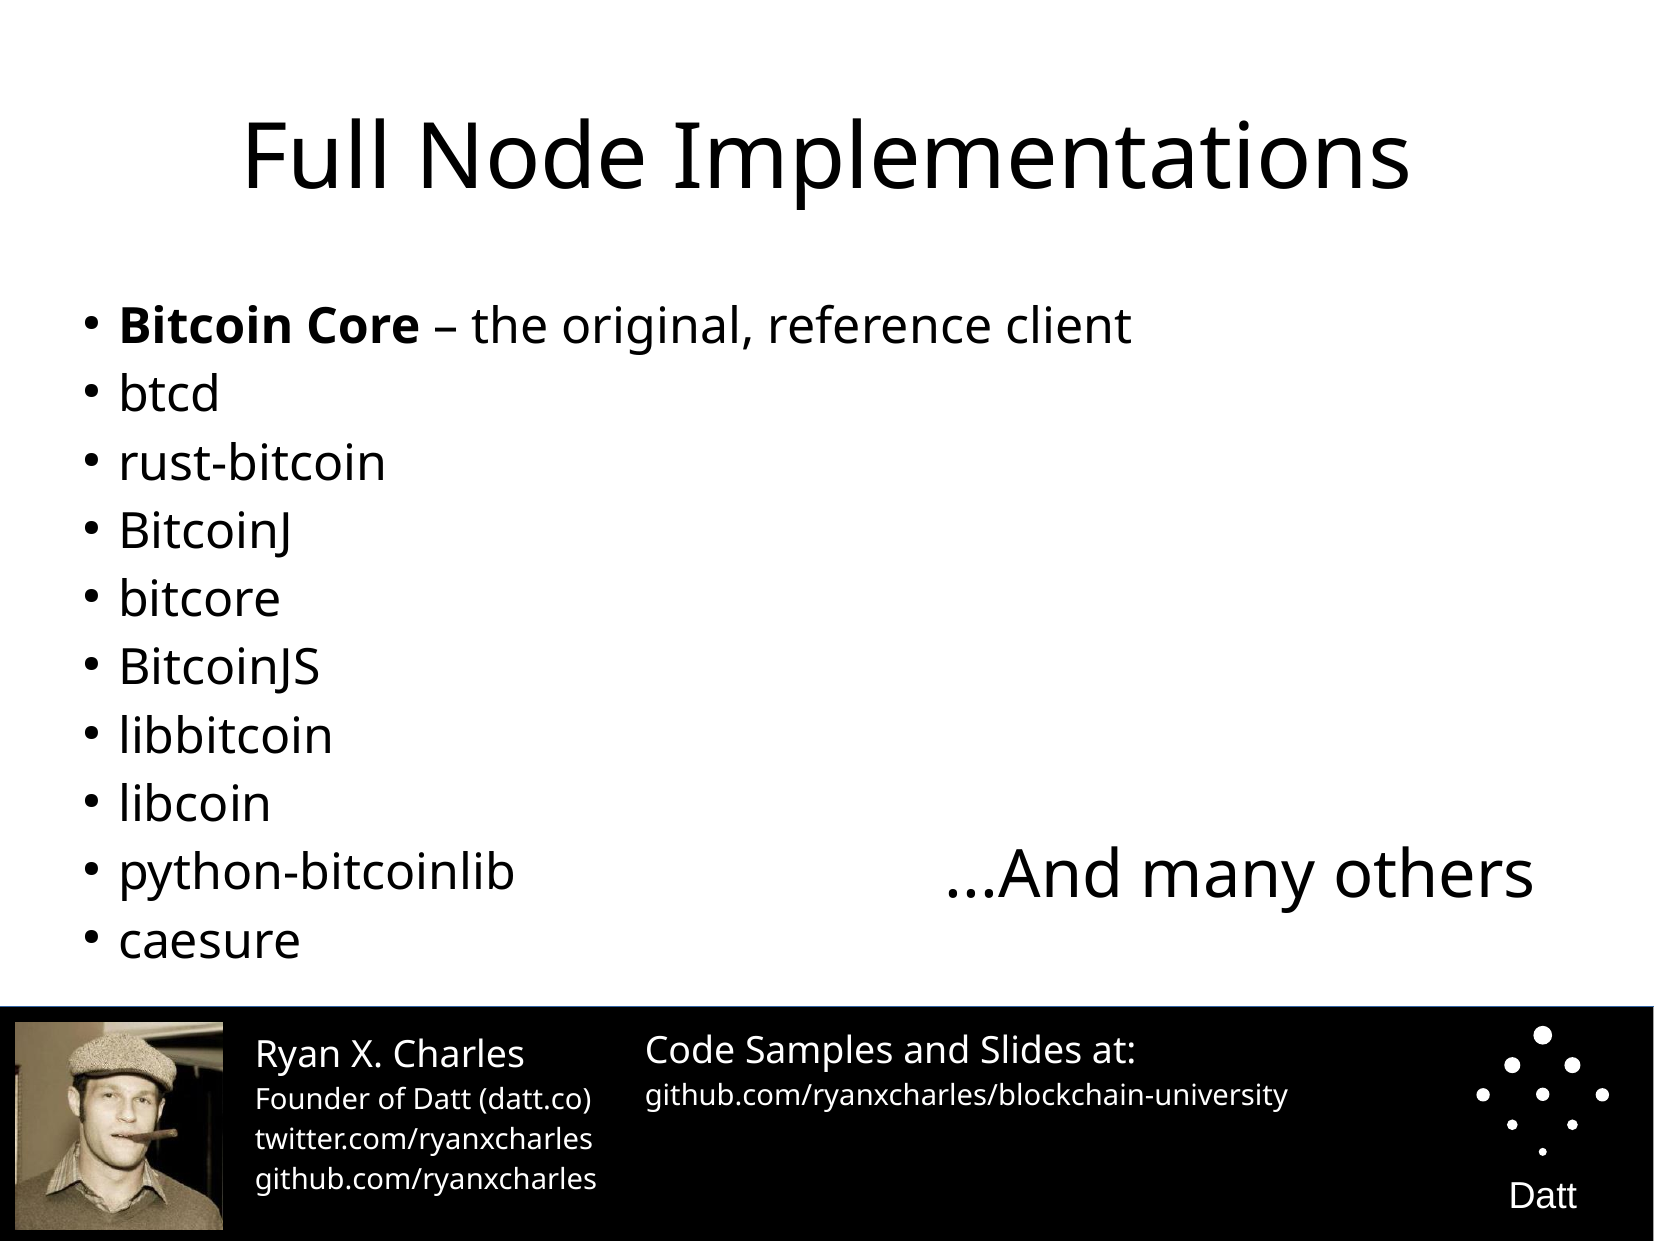

# Full Node Implementations
Bitcoin Core – the original, reference client
btcd
rust-bitcoin
BitcoinJ
bitcore
BitcoinJS
libbitcoin
libcoin
python-bitcoinlib
caesure
...And many others
Code Samples and Slides at:
github.com/ryanxcharles/blockchain-university
Ryan X. Charles
Founder of Datt (datt.co)
twitter.com/ryanxcharles
github.com/ryanxcharles
Datt